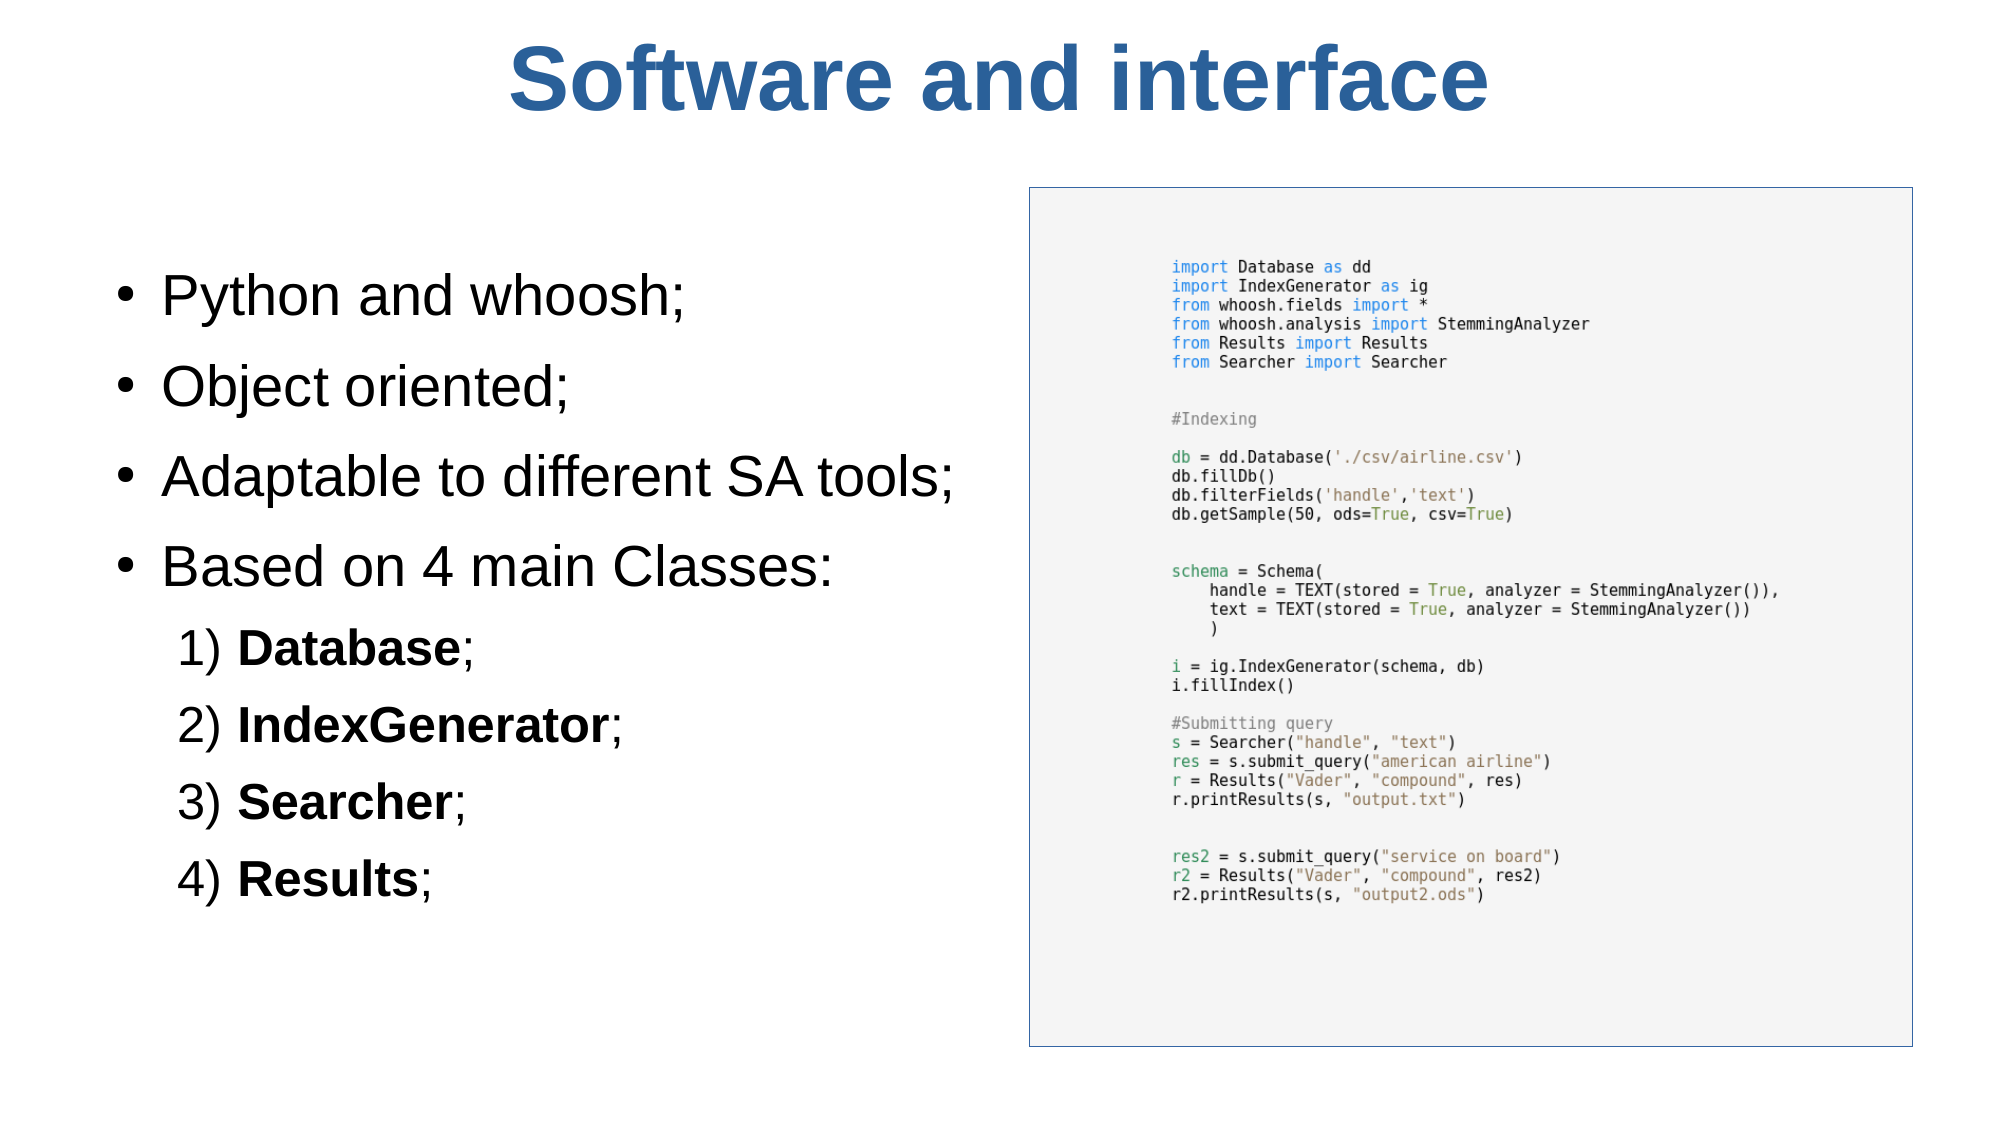

# Software and interface
Python and whoosh;
Object oriented;
Adaptable to different SA tools;
Based on 4 main Classes:
 Database;
 IndexGenerator;
 Searcher;
 Results;